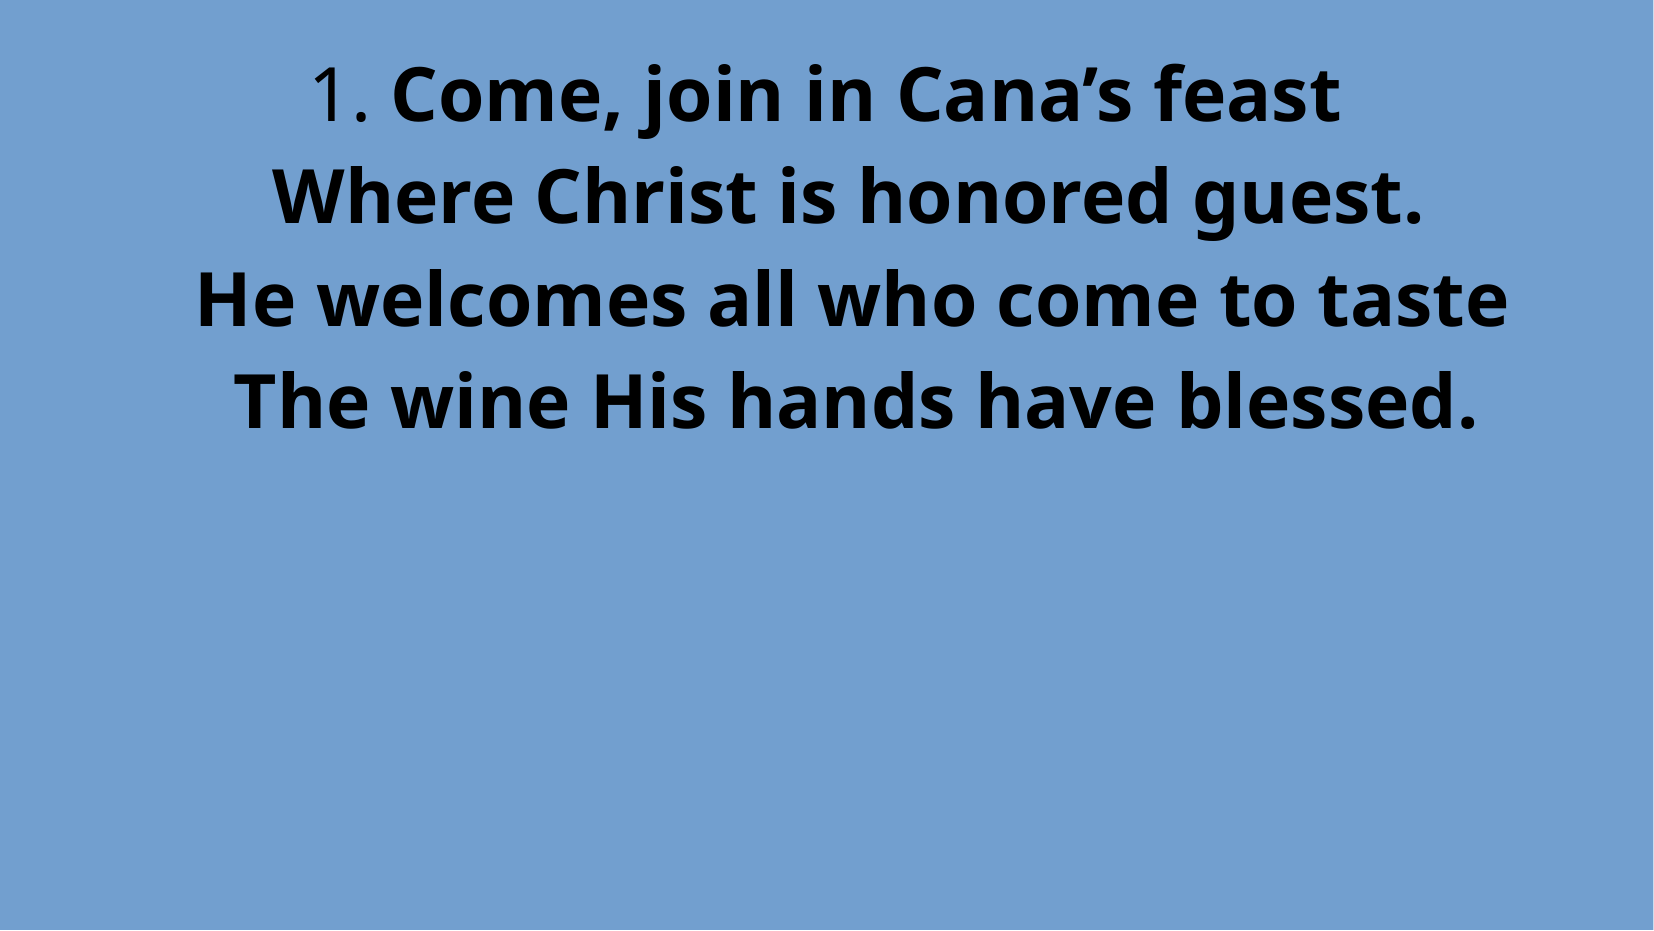

1. Come, join in Cana’s feast
 Where Christ is honored guest.
 He welcomes all who come to taste
 The wine His hands have blessed.